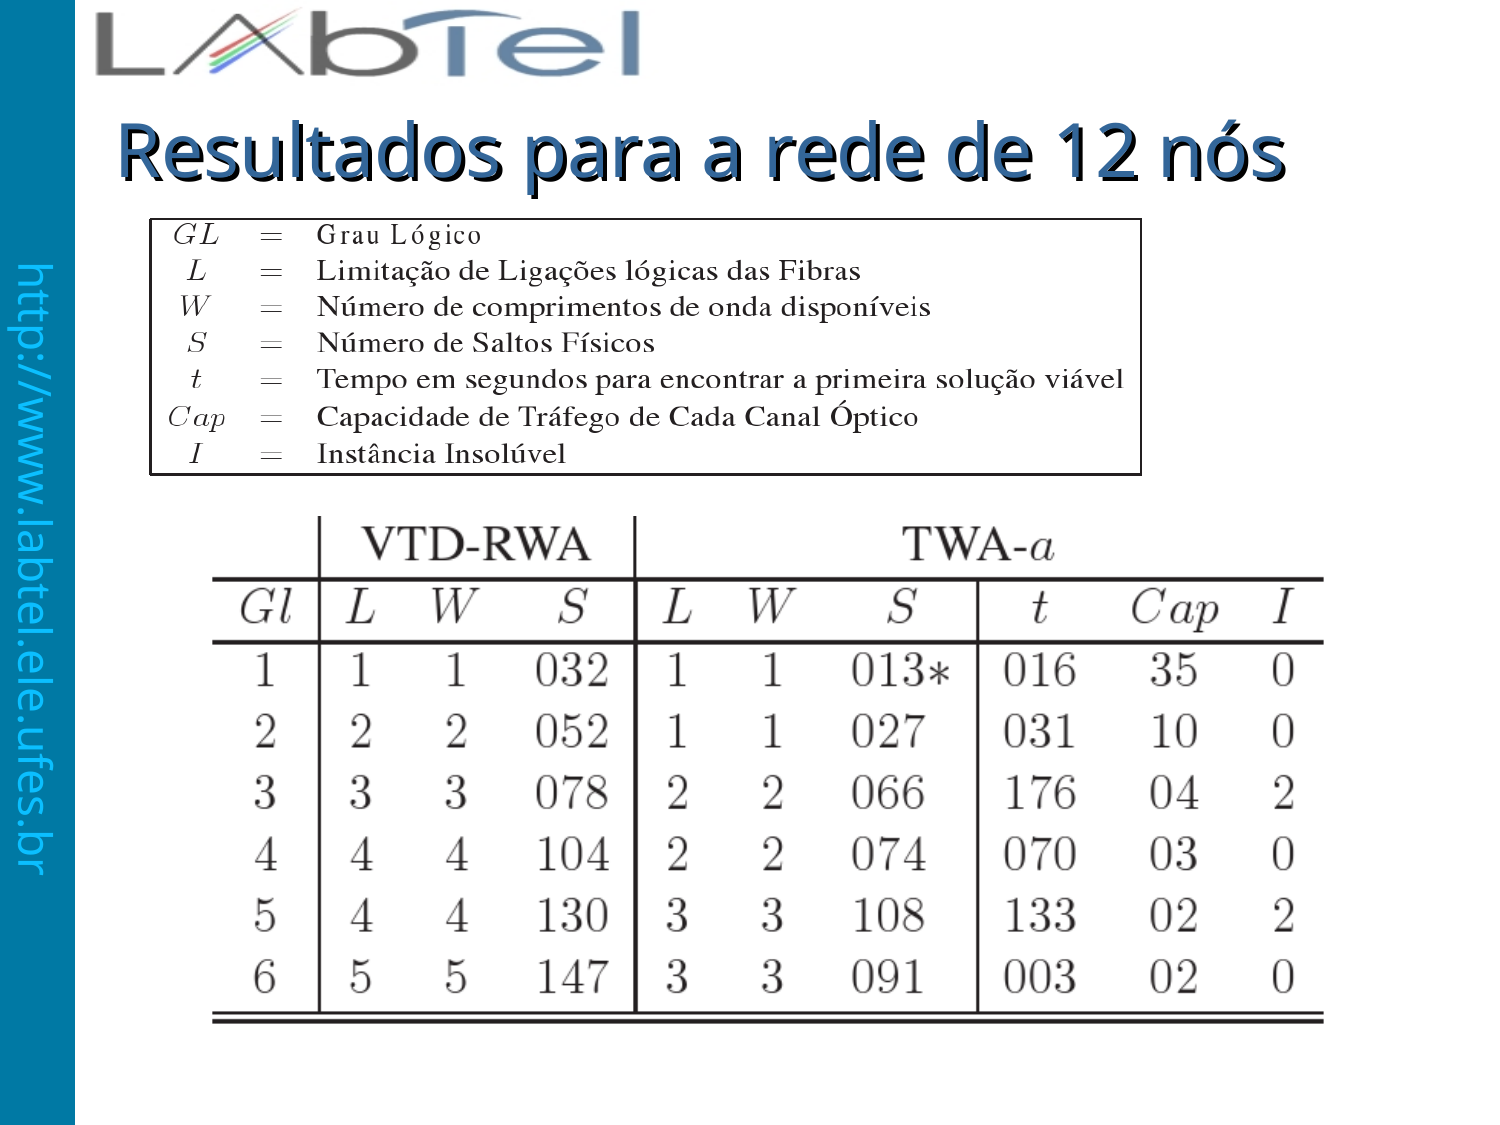

# Resultados para a rede de 12 nós